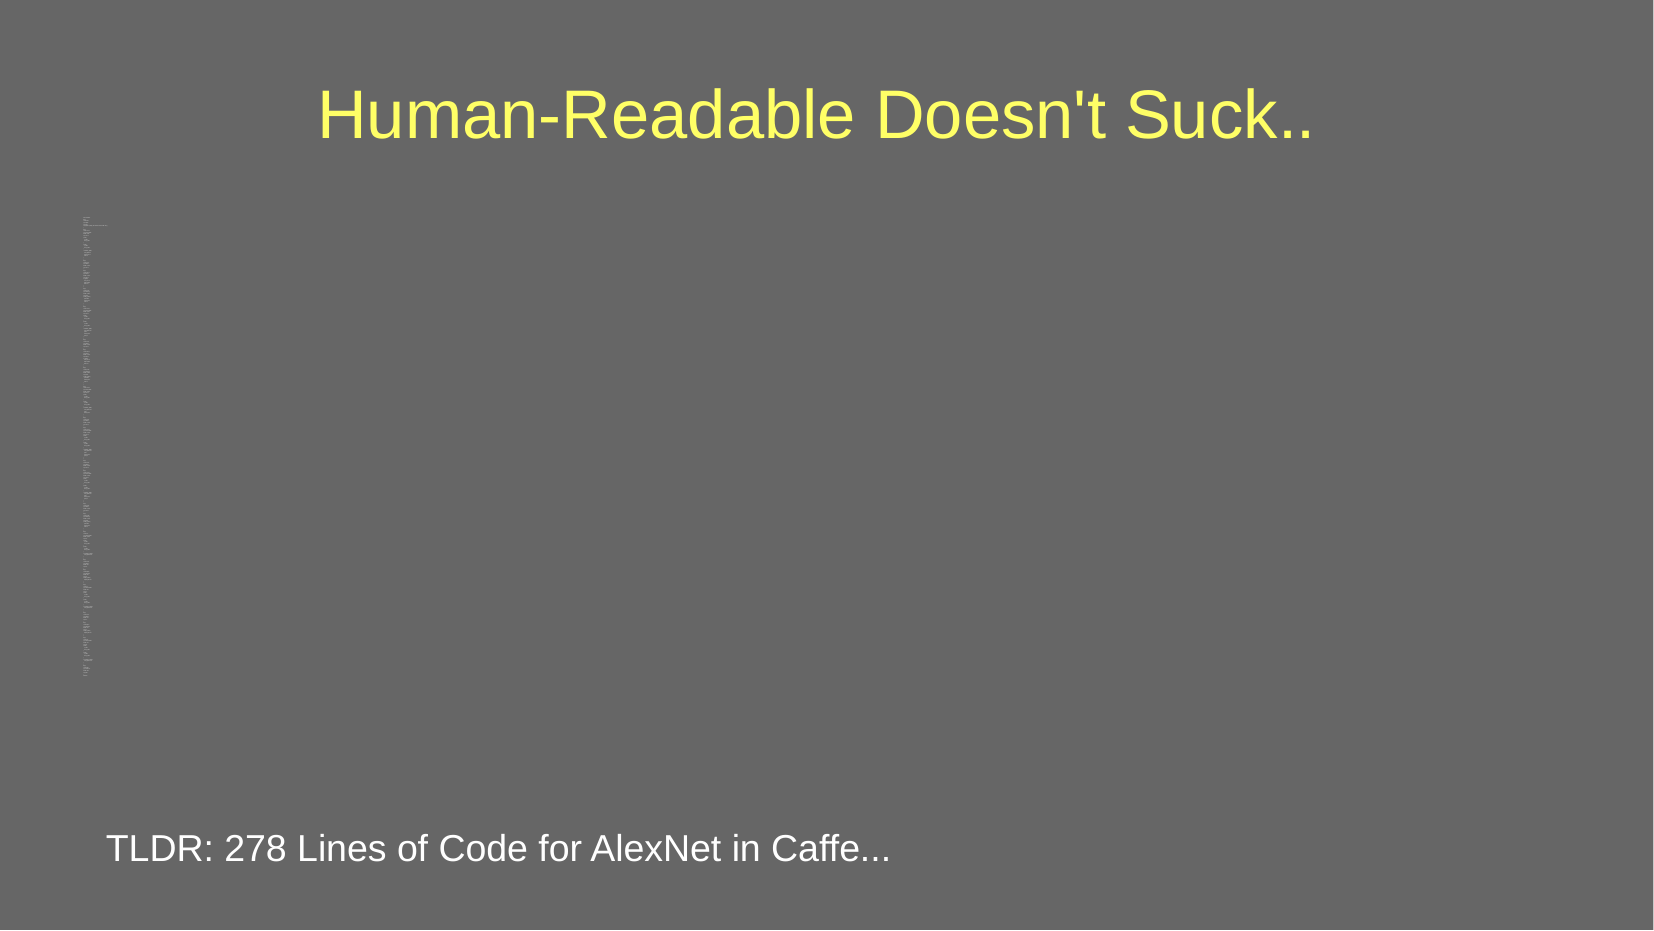

# Human-Readable Doesn't Suck..
name: "AlexNet"
layer {
 name: "data"
 type: "Input"
 top: "data"
 input_param { shape: { dim: 10 dim: 3 dim: 227 dim: 227 } }
}
layer {
 name: "conv1"
 type: "Convolution"
 bottom: "data"
 top: "conv1"
 param {
 lr_mult: 1
 decay_mult: 1
 }
 param {
 lr_mult: 2
 decay_mult: 0
 }
 convolution_param {
 num_output: 96
 kernel_size: 11
 stride: 4
 }
}
layer {
 name: "relu1"
 type: "ReLU"
 bottom: "conv1"
 top: "conv1"
}
layer {
 name: "norm1"
 type: "LRN"
 bottom: "conv1"
 top: "norm1"
 lrn_param {
 local_size: 5
 alpha: 0.0001
 beta: 0.75
 }
}
layer {
 name: "pool1"
 type: "Pooling"
 bottom: "norm1"
 top: "pool1"
 pooling_param {
 pool: MAX
 kernel_size: 3
 stride: 2
 }
}
layer {
 name: "conv2"
 type: "Convolution"
 bottom: "pool1"
 top: "conv2"
 param {
 lr_mult: 1
 decay_mult: 1
 }
 param {
 lr_mult: 2
 decay_mult: 0
 }
 convolution_param {
 num_output: 256
 pad: 2
 kernel_size: 5
 group: 2
 }
}
layer {
 name: "relu2"
 type: "ReLU"
 bottom: "conv2"
 top: "conv2"
}
layer {
 name: "norm2"
 type: "LRN"
 bottom: "conv2"
 top: "norm2"
 lrn_param {
 local_size: 5
 alpha: 0.0001
 beta: 0.75
 }
}
layer {
 name: "pool2"
 type: "Pooling"
 bottom: "norm2"
 top: "pool2"
 pooling_param {
 pool: MAX
 kernel_size: 3
 stride: 2
 }
}
layer {
 name: "conv3"
 type: "Convolution"
 bottom: "pool2"
 top: "conv3"
 param {
 lr_mult: 1
 decay_mult: 1
 }
 param {
 lr_mult: 2
 decay_mult: 0
 }
 convolution_param {
 num_output: 384
 pad: 1
 kernel_size: 3
 }
}
layer {
 name: "relu3"
 type: "ReLU"
 bottom: "conv3"
 top: "conv3"
}
layer {
 name: "conv4"
 type: "Convolution"
 bottom: "conv3"
 top: "conv4"
 param {
 lr_mult: 1
 decay_mult: 1
 }
 param {
 lr_mult: 2
 decay_mult: 0
 }
 convolution_param {
 num_output: 384
 pad: 1
 kernel_size: 3
 group: 2
 }
}
layer {
 name: "relu4"
 type: "ReLU"
 bottom: "conv4"
 top: "conv4"
}
layer {
 name: "conv5"
 type: "Convolution"
 bottom: "conv4"
 top: "conv5"
 param {
 lr_mult: 1
 decay_mult: 1
 }
 param {
 lr_mult: 2
 decay_mult: 0
 }
 convolution_param {
 num_output: 256
 pad: 1
 kernel_size: 3
 group: 2
 }
}
layer {
 name: "relu5"
 type: "ReLU"
 bottom: "conv5"
 top: "conv5"
}
layer {
 name: "pool5"
 type: "Pooling"
 bottom: "conv5"
 top: "pool5"
 pooling_param {
 pool: MAX
 kernel_size: 3
 stride: 2
 }
}
layer {
 name: "fc6"
 type: "InnerProduct"
 bottom: "pool5"
 top: "fc6"
 param {
 lr_mult: 1
 decay_mult: 1
 }
 param {
 lr_mult: 2
 decay_mult: 0
 }
 inner_product_param {
 num_output: 4096
 }
}
layer {
 name: "relu6"
 type: "ReLU"
 bottom: "fc6"
 top: "fc6"
}
layer {
 name: "drop6"
 type: "Dropout"
 bottom: "fc6"
 top: "fc6"
 dropout_param {
 dropout_ratio: 0.5
 }
}
layer {
 name: "fc7"
 type: "InnerProduct"
 bottom: "fc6"
 top: "fc7"
 param {
 lr_mult: 1
 decay_mult: 1
 }
 param {
 lr_mult: 2
 decay_mult: 0
 }
 inner_product_param {
 num_output: 4096
 }
}
layer {
 name: "relu7"
 type: "ReLU"
 bottom: "fc7"
 top: "fc7"
}
layer {
 name: "drop7"
 type: "Dropout"
 bottom: "fc7"
 top: "fc7"
 dropout_param {
 dropout_ratio: 0.5
 }
}
layer {
 name: "fc8"
 type: "InnerProduct"
 bottom: "fc7"
 top: "fc8"
 param {
 lr_mult: 1
 decay_mult: 1
 }
 param {
 lr_mult: 2
 decay_mult: 0
 }
 inner_product_param {
 num_output: 1000
 }
}
layer {
 name: "prob"
 type: "Softmax"
 bottom: "fc8"
 top: "prob"
}
278 Lines
TLDR: 278 Lines of Code for AlexNet in Caffe...